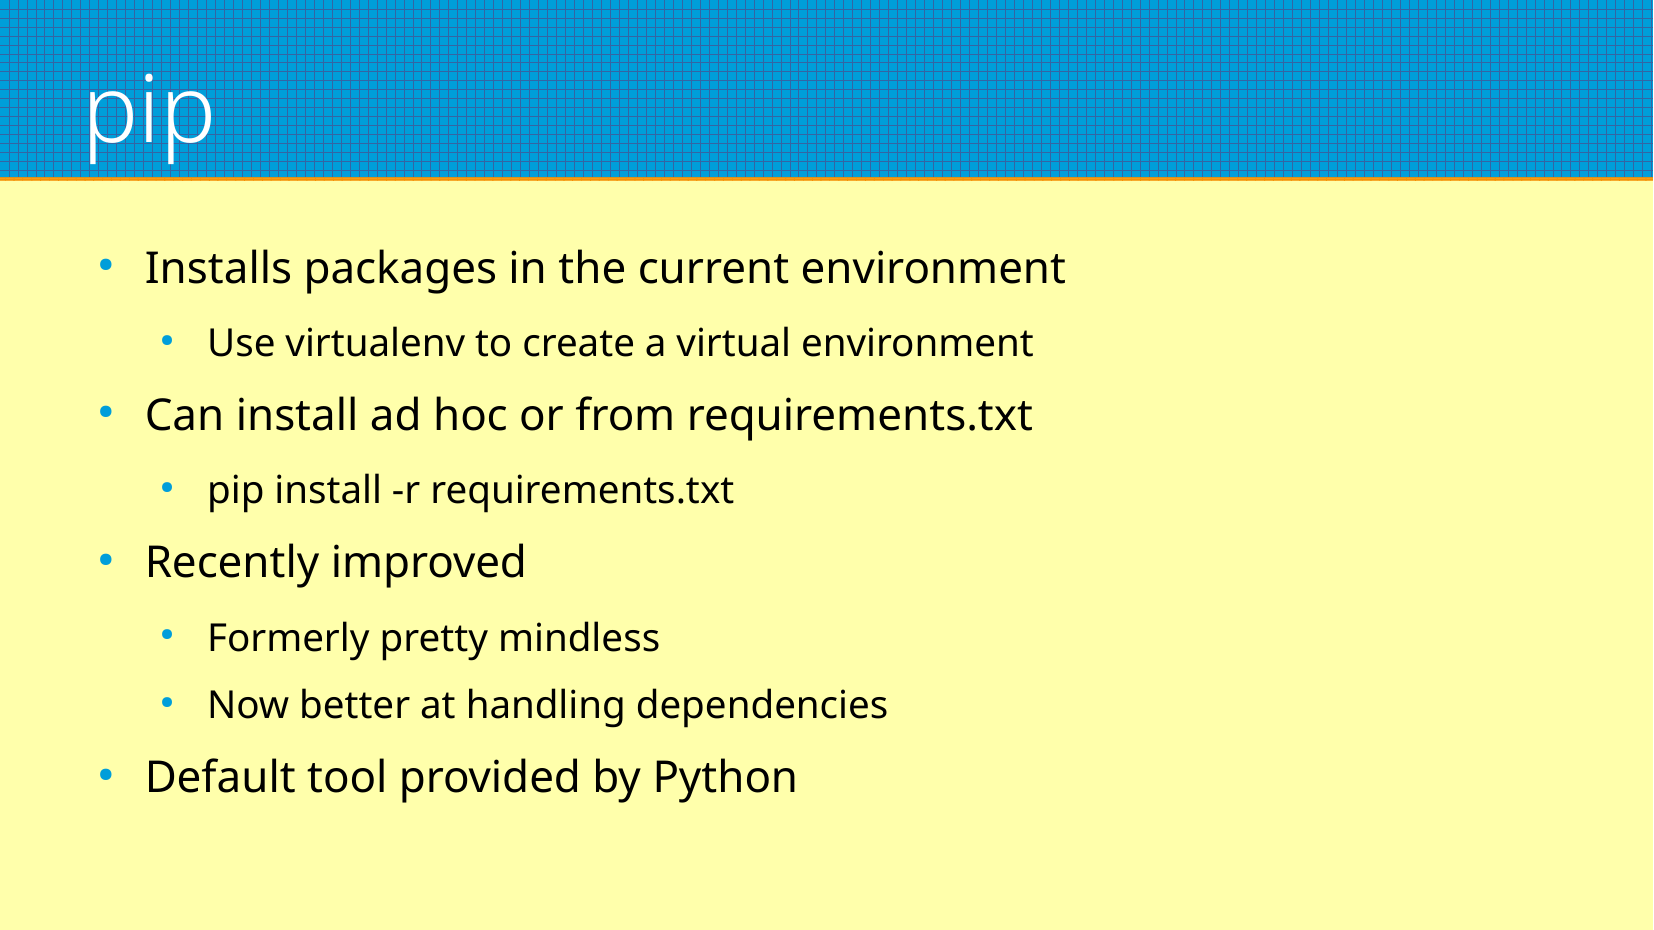

# pip
Installs packages in the current environment
Use virtualenv to create a virtual environment
Can install ad hoc or from requirements.txt
pip install -r requirements.txt
Recently improved
Formerly pretty mindless
Now better at handling dependencies
Default tool provided by Python